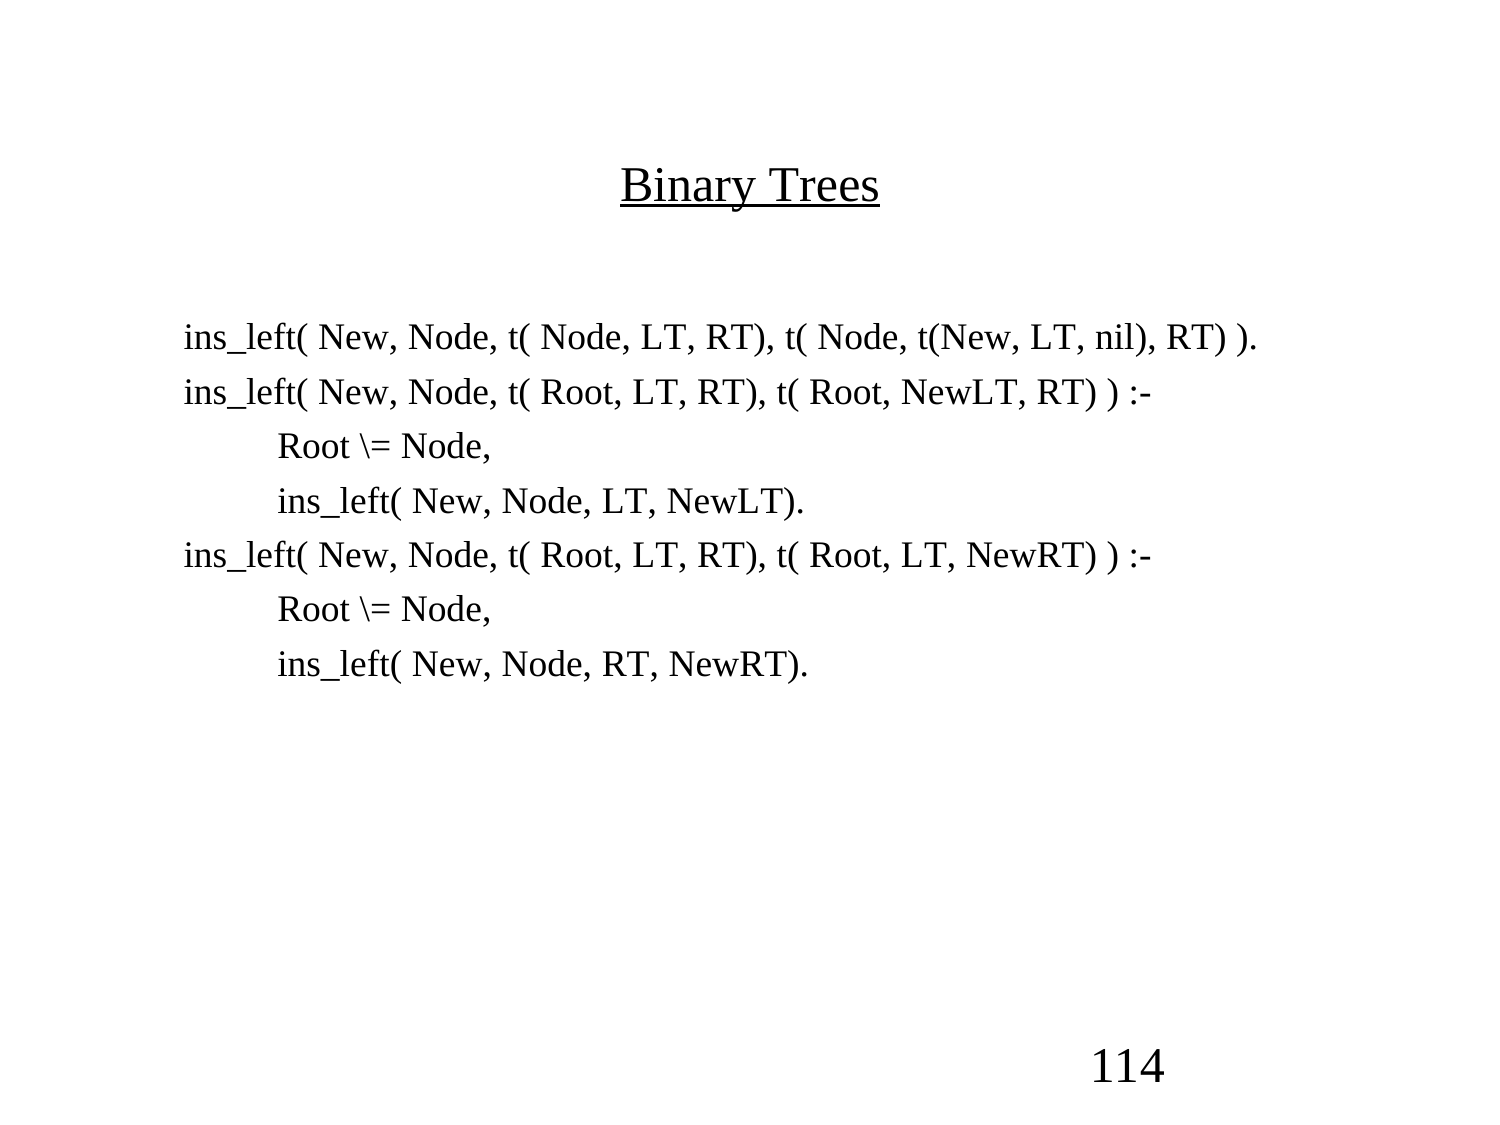

# Binary Trees
	ins_left( New, Node, t( Node, LT, RT), t( Node, t(New, LT, nil), RT) ).
	ins_left( New, Node, t( Root, LT, RT), t( Root, NewLT, RT) ) :-
		Root \= Node,
		ins_left( New, Node, LT, NewLT).
	ins_left( New, Node, t( Root, LT, RT), t( Root, LT, NewRT) ) :-
		Root \= Node,
		ins_left( New, Node, RT, NewRT).
114